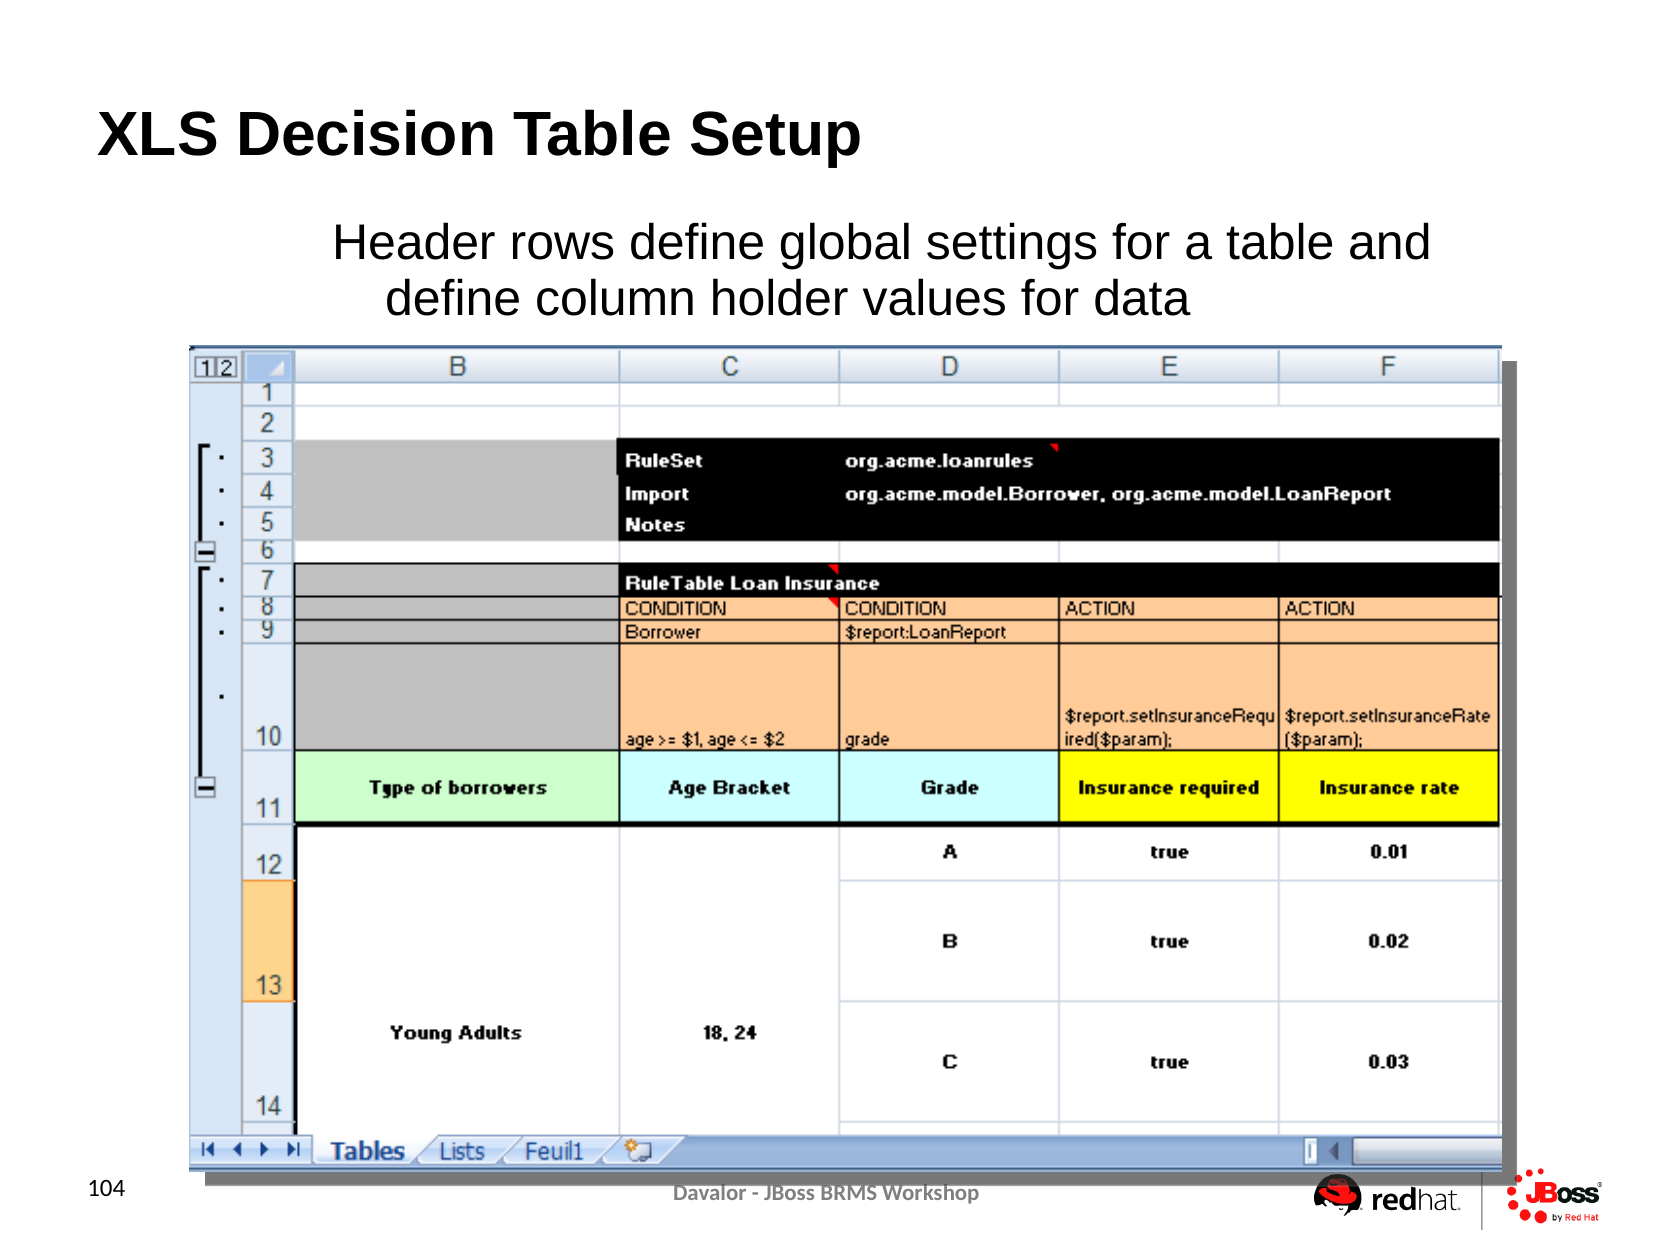

# XLS Decision Table Setup
Header rows define global settings for a table and define column holder values for data